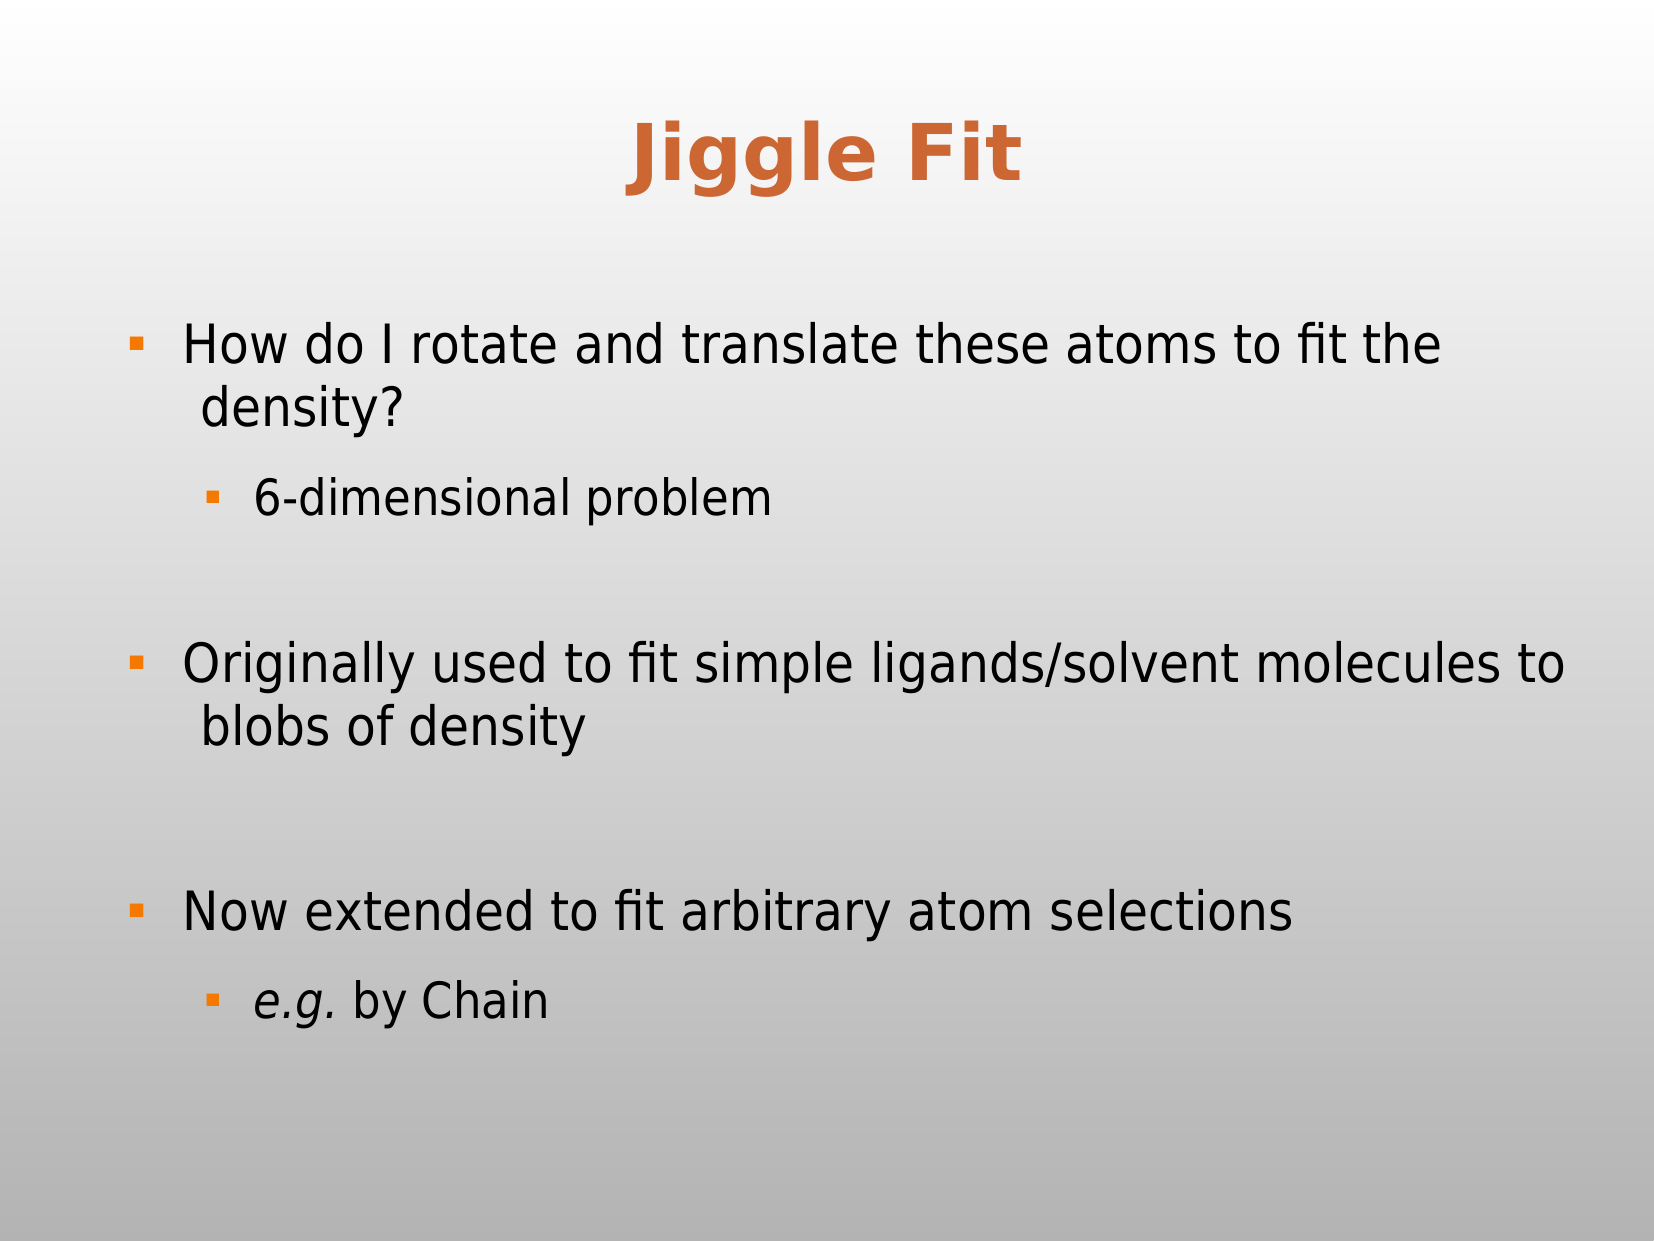

# Jiggle Fit
How do I rotate and translate these atoms to fit the density?
6-dimensional problem
Originally used to fit simple ligands/solvent molecules to blobs of density
Now extended to fit arbitrary atom selections
e.g. by Chain